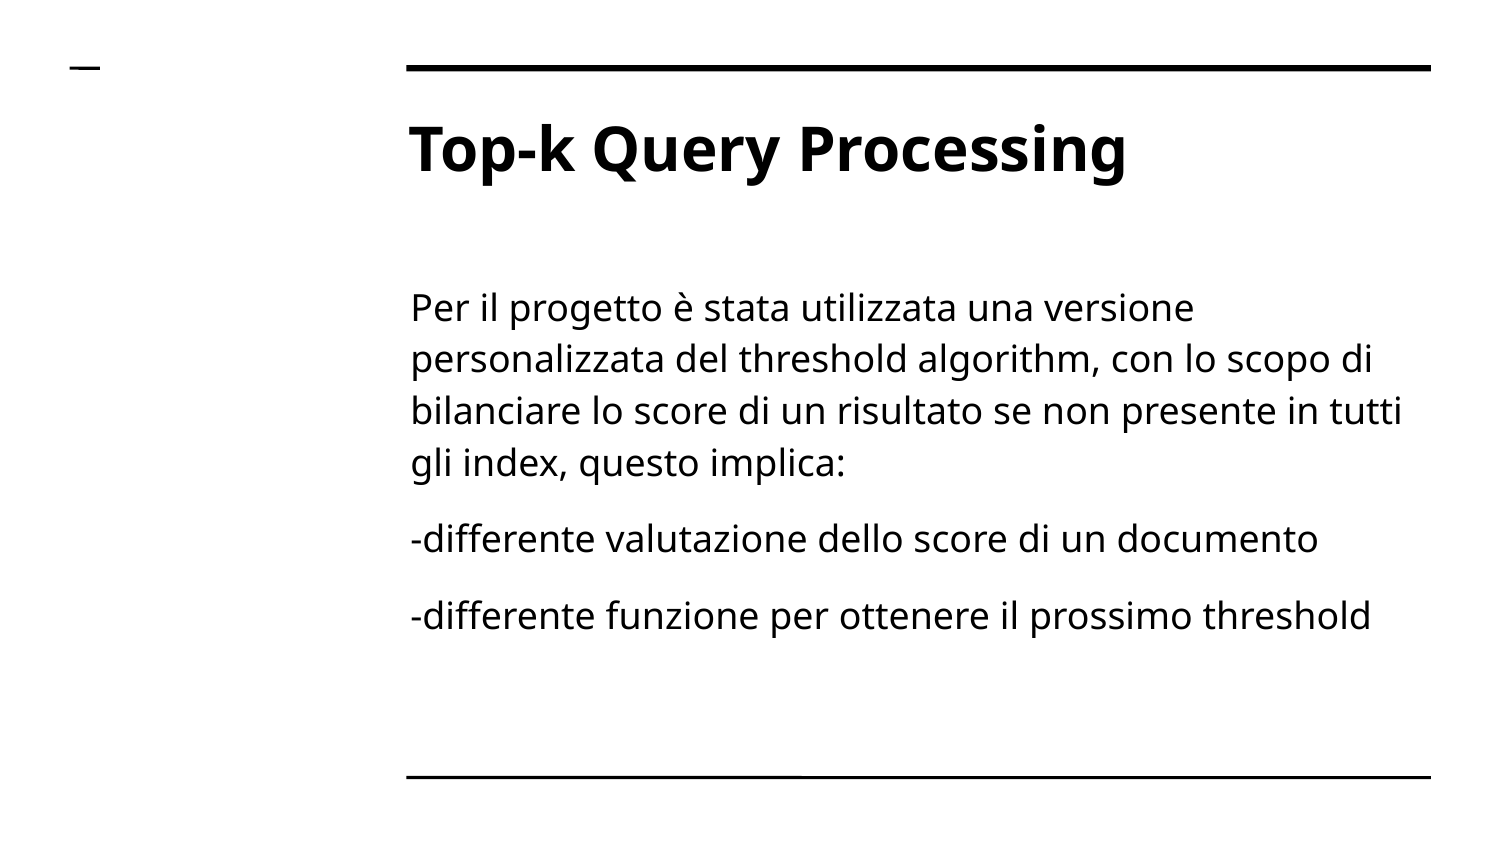

# Top-k Query Processing
Per il progetto è stata utilizzata una versione personalizzata del threshold algorithm, con lo scopo di bilanciare lo score di un risultato se non presente in tutti gli index, questo implica:
-differente valutazione dello score di un documento
-differente funzione per ottenere il prossimo threshold